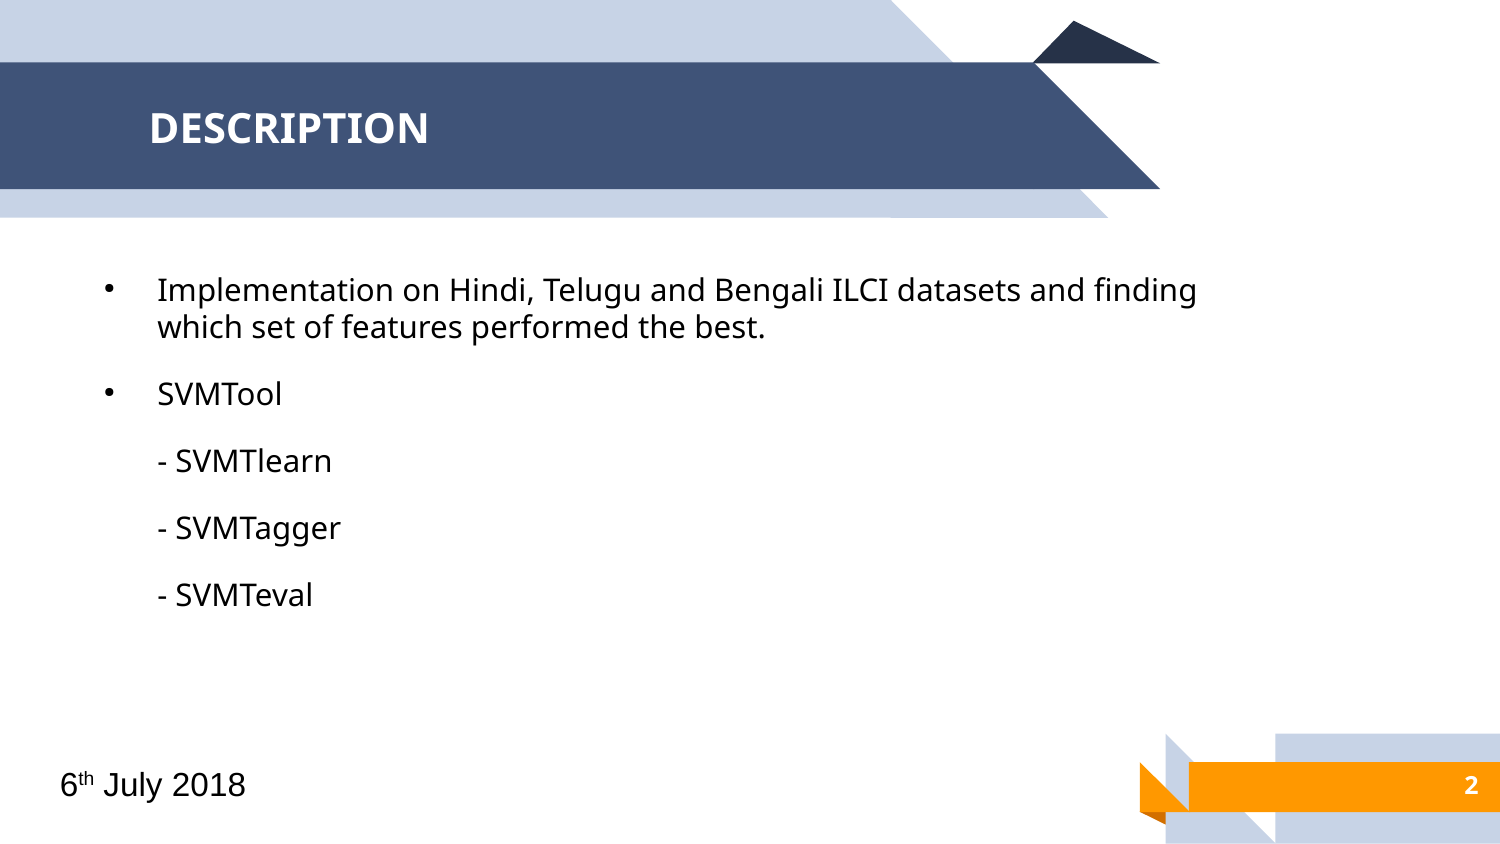

# DESCRIPTION
Implementation on Hindi, Telugu and Bengali ILCI datasets and finding which set of features performed the best.
SVMTool
- SVMTlearn
- SVMTagger
- SVMTeval